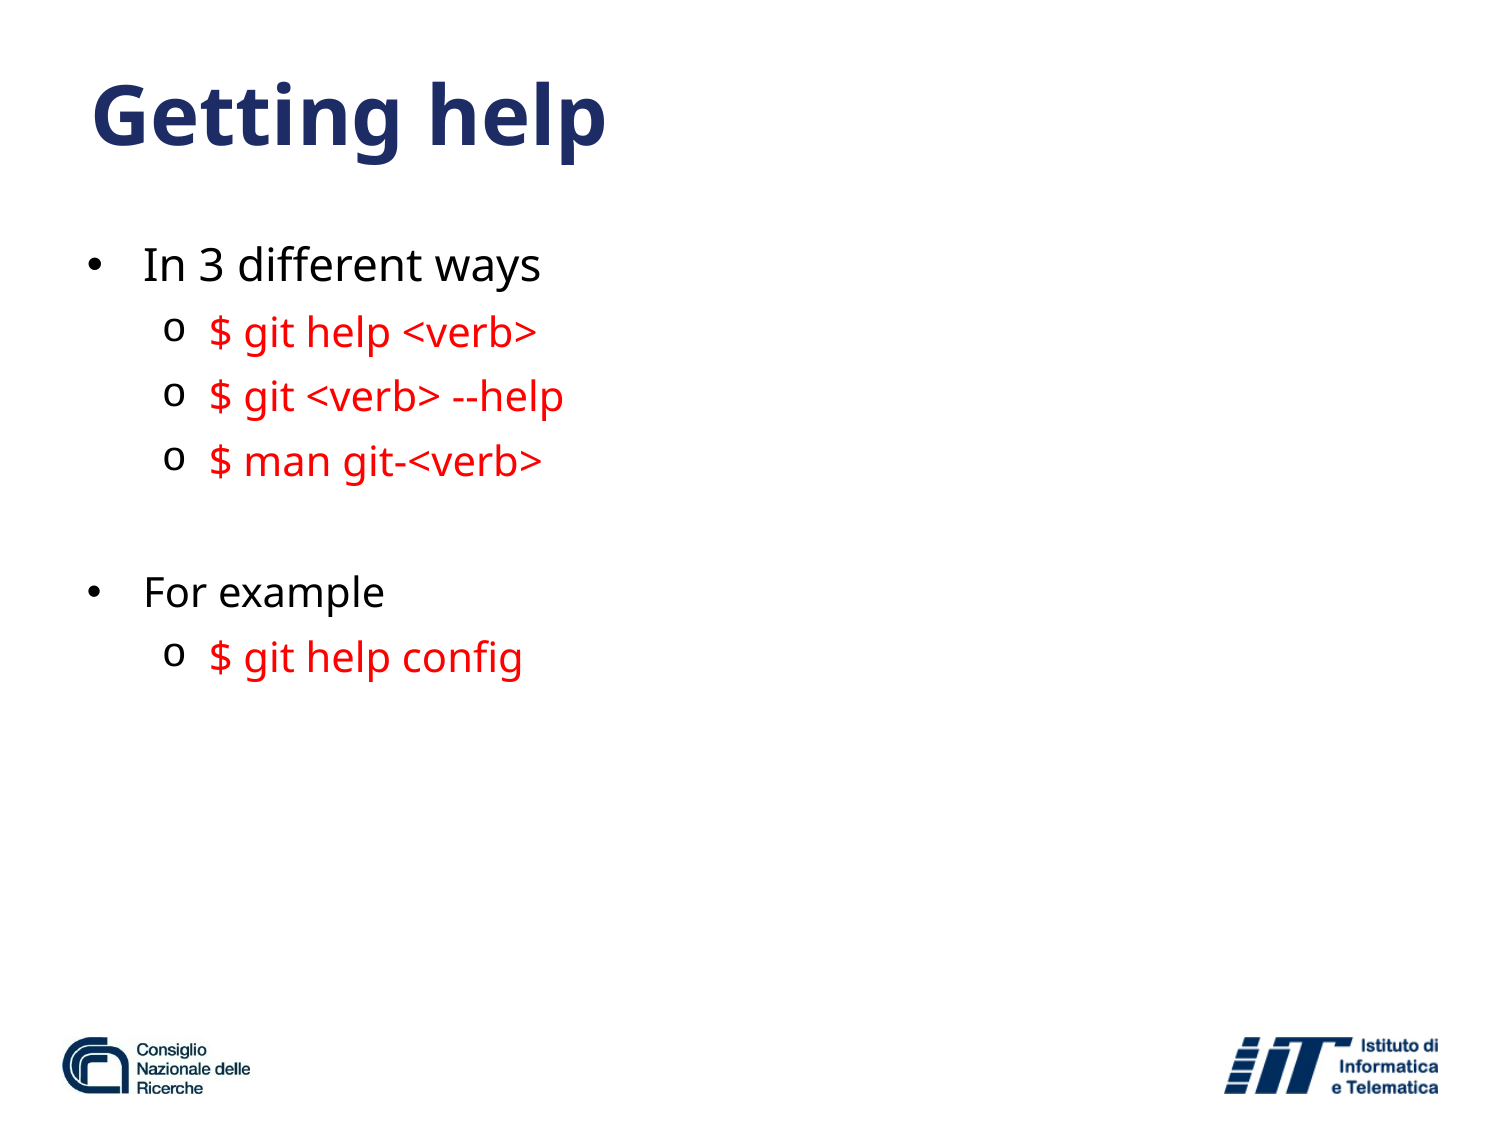

# Getting help
In 3 different ways
$ git help <verb>
$ git <verb> --help
$ man git-<verb>
For example
$ git help config